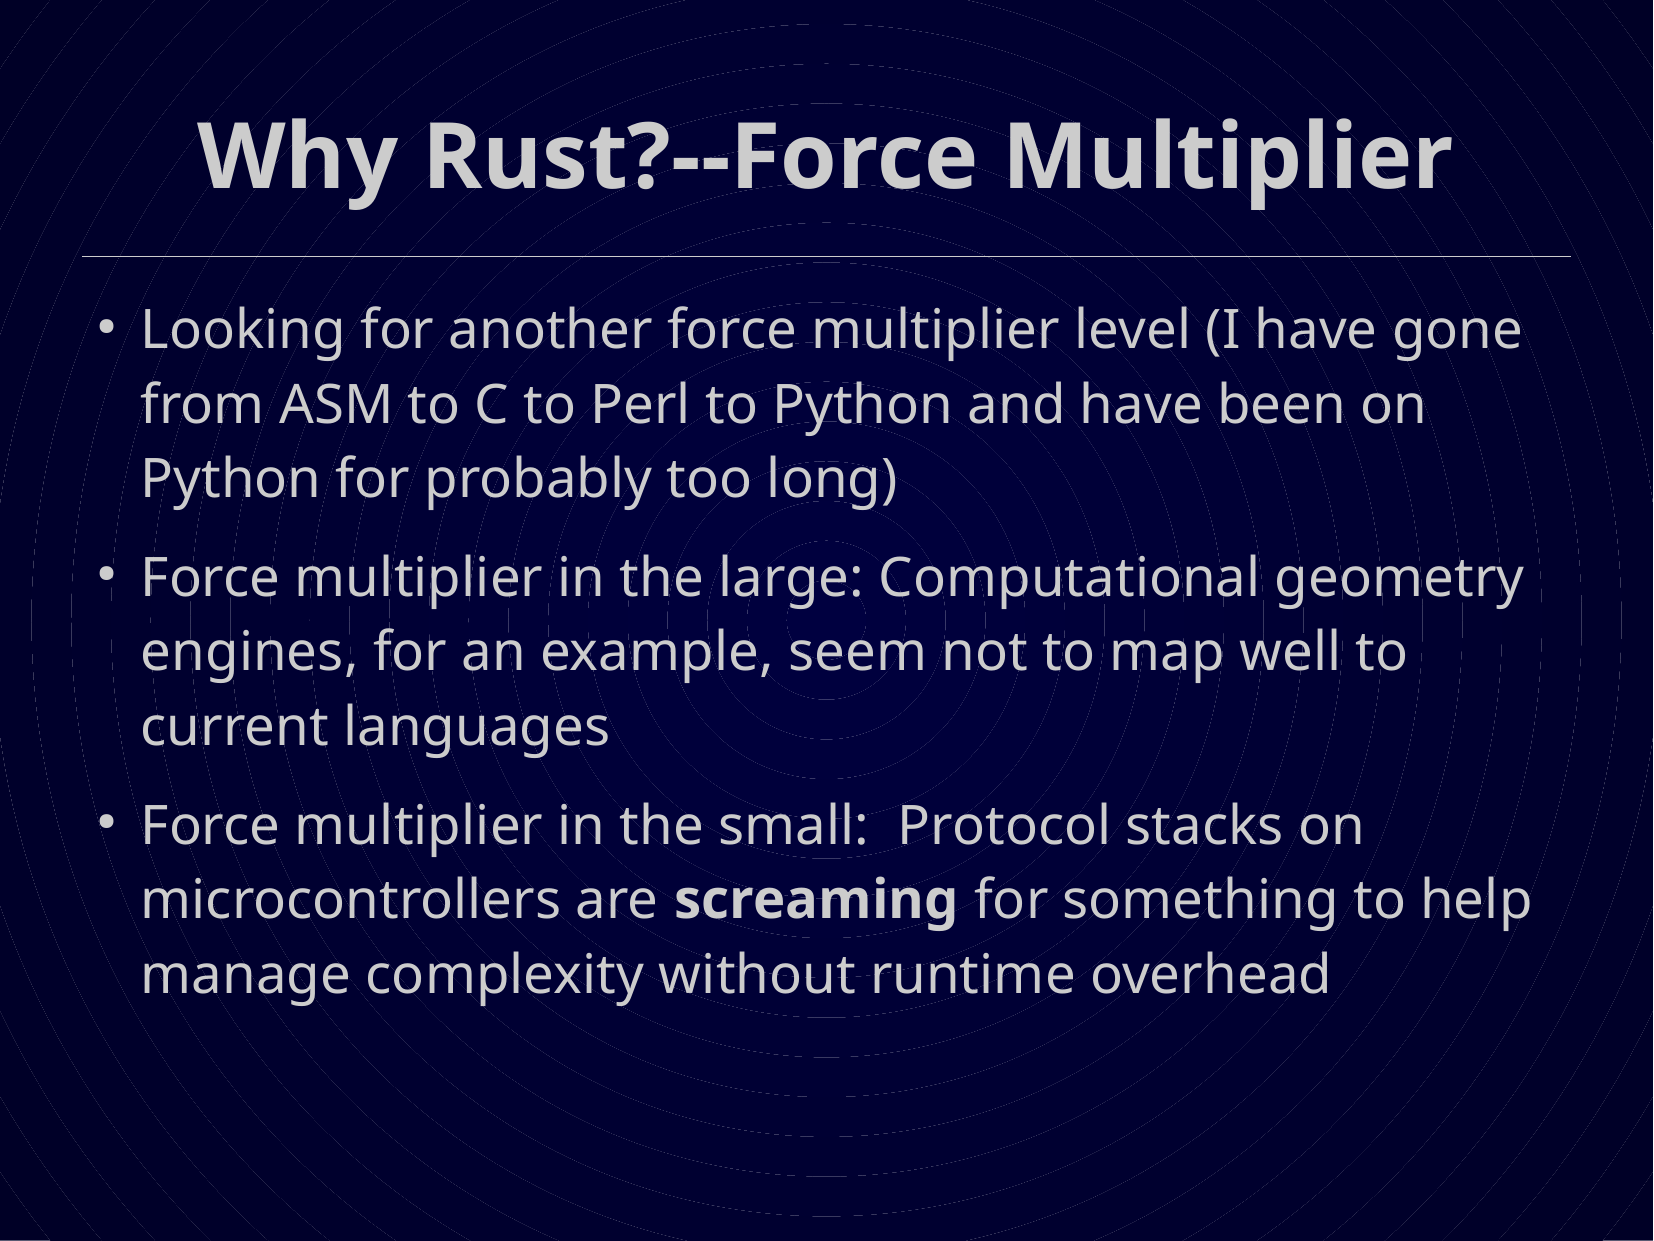

# Why Rust?--Force Multiplier
Looking for another force multiplier level (I have gone from ASM to C to Perl to Python and have been on Python for probably too long)
Force multiplier in the large: Computational geometry engines, for an example, seem not to map well to current languages
Force multiplier in the small: Protocol stacks on microcontrollers are screaming for something to help manage complexity without runtime overhead